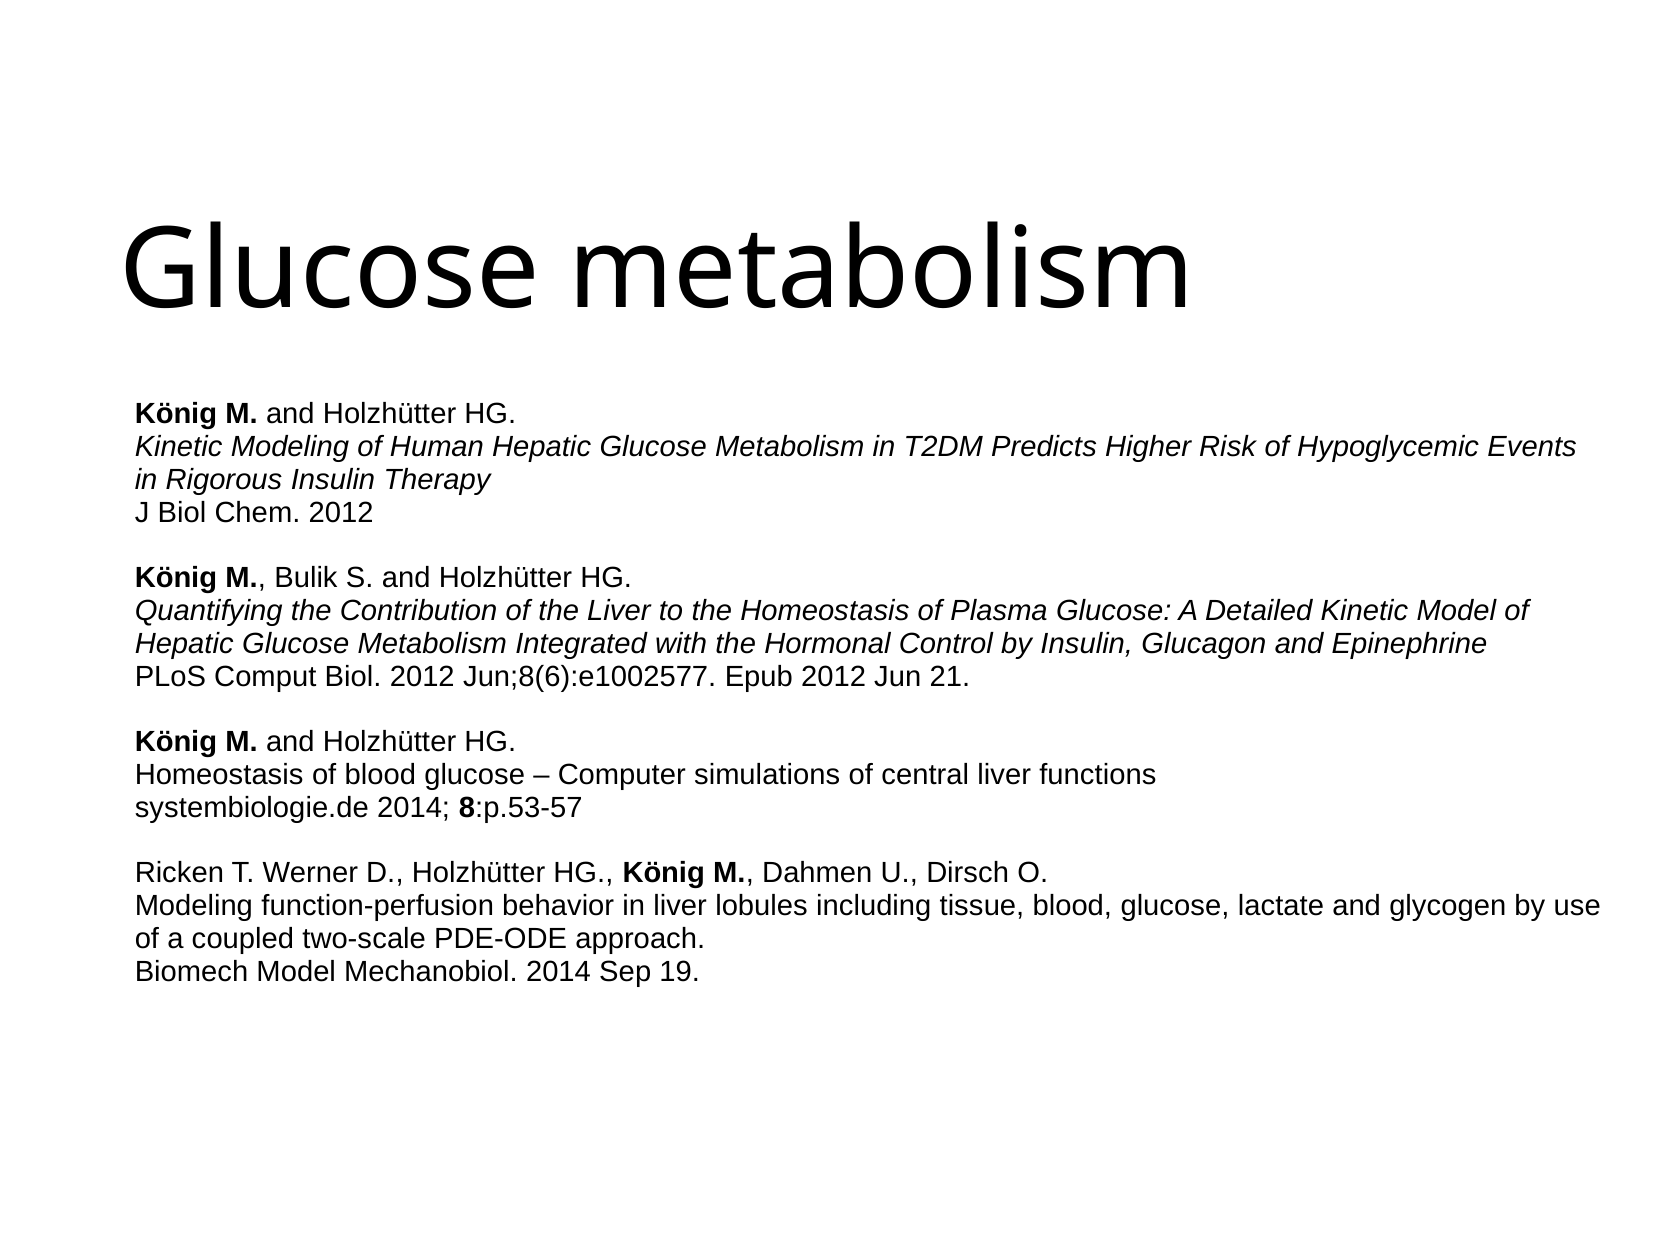

Glucose metabolism
König M. and Holzhütter HG.
Kinetic Modeling of Human Hepatic Glucose Metabolism in T2DM Predicts Higher Risk of Hypoglycemic Events in Rigorous Insulin Therapy
J Biol Chem. 2012
König M., Bulik S. and Holzhütter HG.
Quantifying the Contribution of the Liver to the Homeostasis of Plasma Glucose: A Detailed Kinetic Model of Hepatic Glucose Metabolism Integrated with the Hormonal Control by Insulin, Glucagon and Epinephrine
PLoS Comput Biol. 2012 Jun;8(6):e1002577. Epub 2012 Jun 21.
König M. and Holzhütter HG.
Homeostasis of blood glucose – Computer simulations of central liver functions
systembiologie.de 2014; 8:p.53-57
Ricken T. Werner D., Holzhütter HG., König M., Dahmen U., Dirsch O.
Modeling function-perfusion behavior in liver lobules including tissue, blood, glucose, lactate and glycogen by use of a coupled two-scale PDE-ODE approach.
Biomech Model Mechanobiol. 2014 Sep 19.